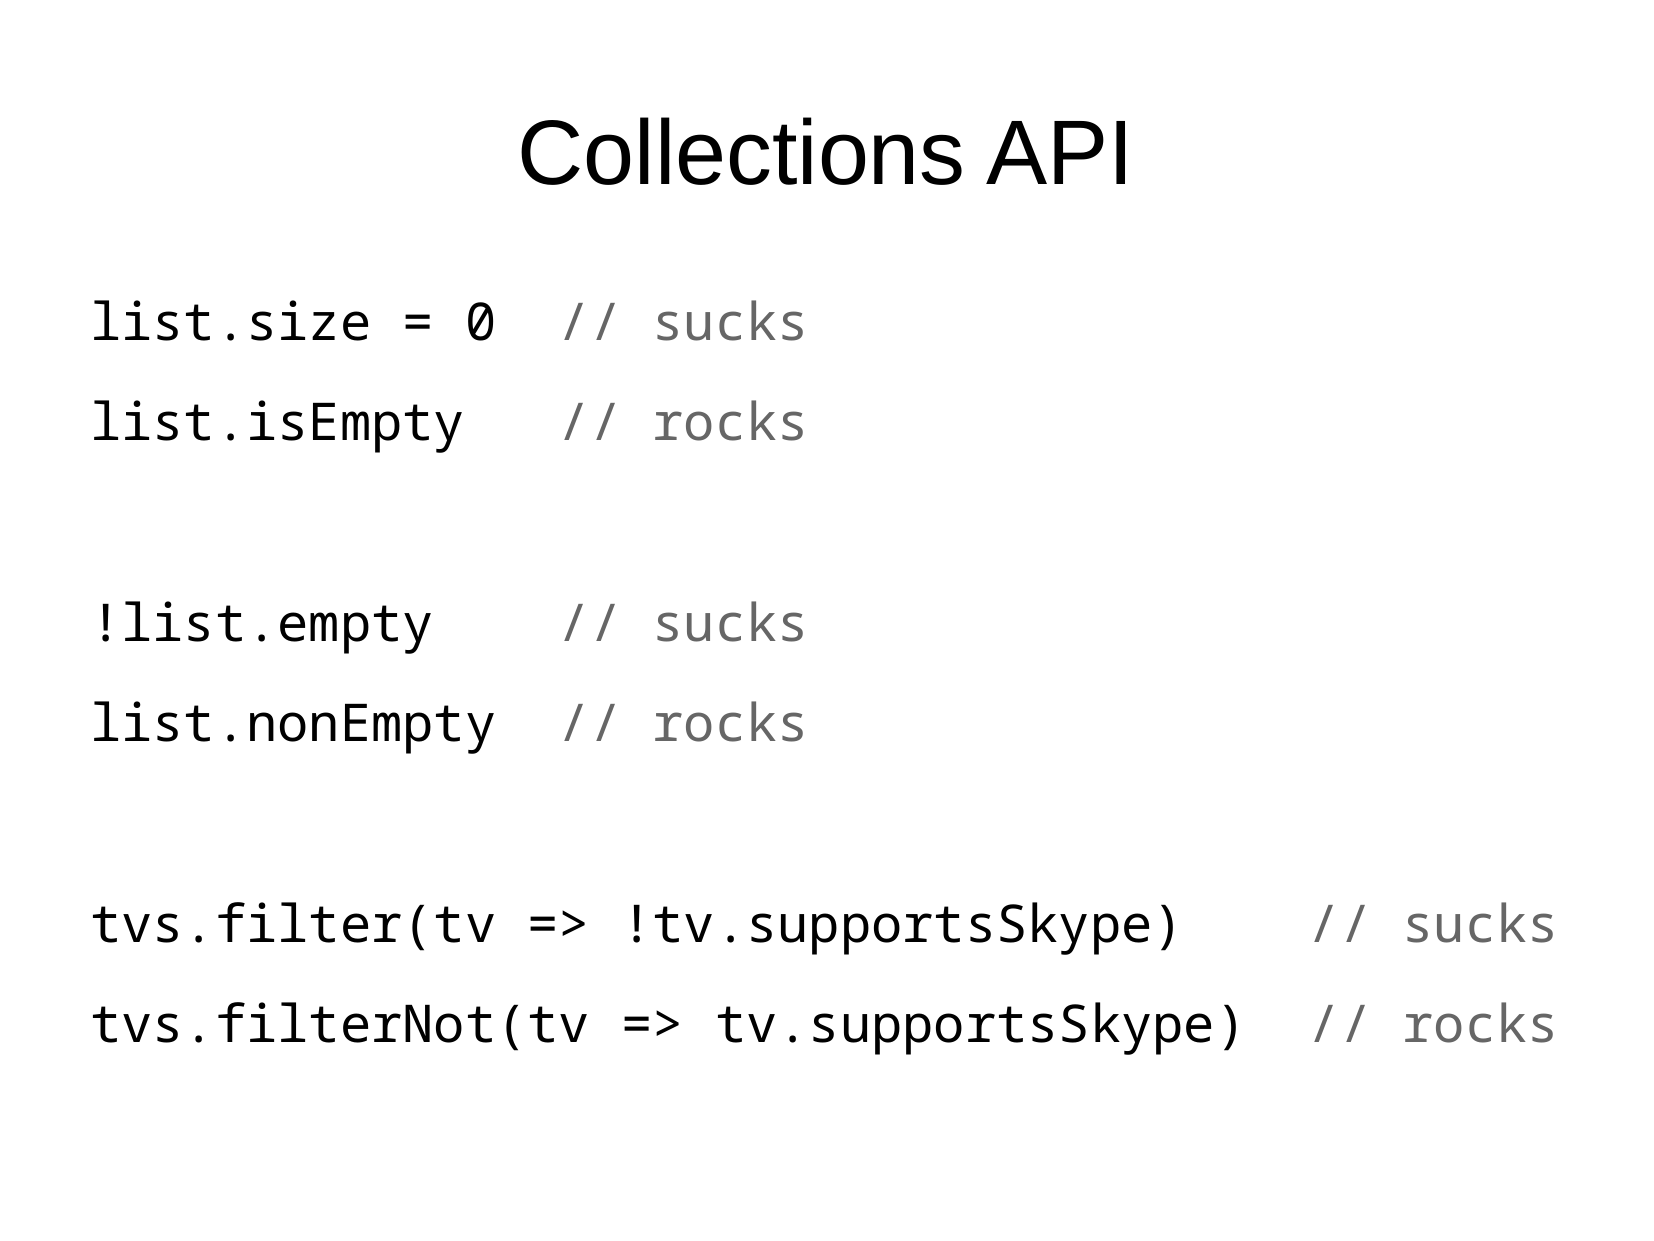

# Collections API
list.size = 0 // sucks
list.isEmpty // rocks
!list.empty // sucks
list.nonEmpty // rocks
tvs.filter(tv => !tv.supportsSkype) // sucks
tvs.filterNot(tv => tv.supportsSkype) // rocks